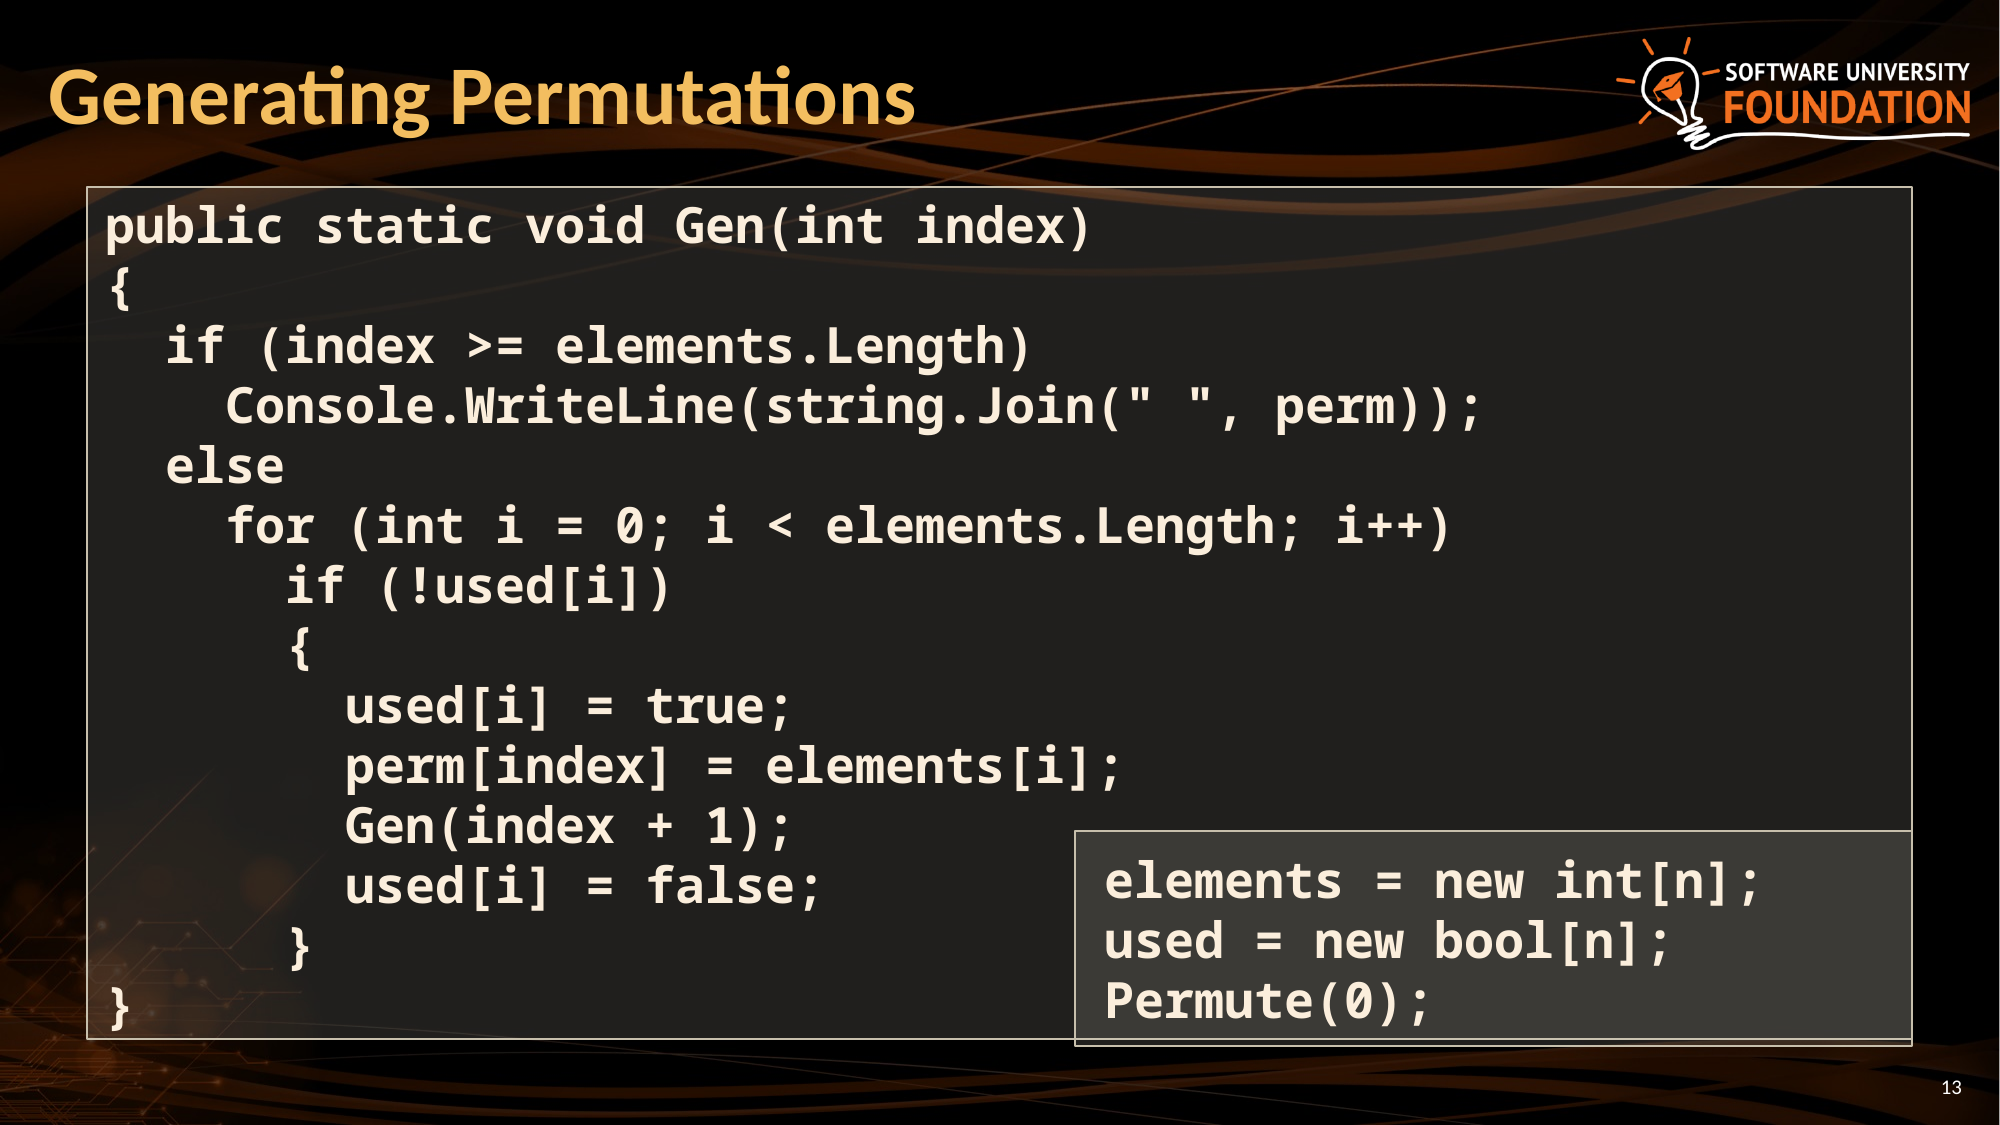

# Generating Permutations
public static void Gen(int index)
{
 if (index >= elements.Length)
 Console.WriteLine(string.Join(" ", perm));
 else
 for (int i = 0; i < elements.Length; i++)
 if (!used[i])
 {
 used[i] = true;
 perm[index] = elements[i];
 Gen(index + 1);
 used[i] = false;
 }
}
elements = new int[n];
used = new bool[n];
Permute(0);